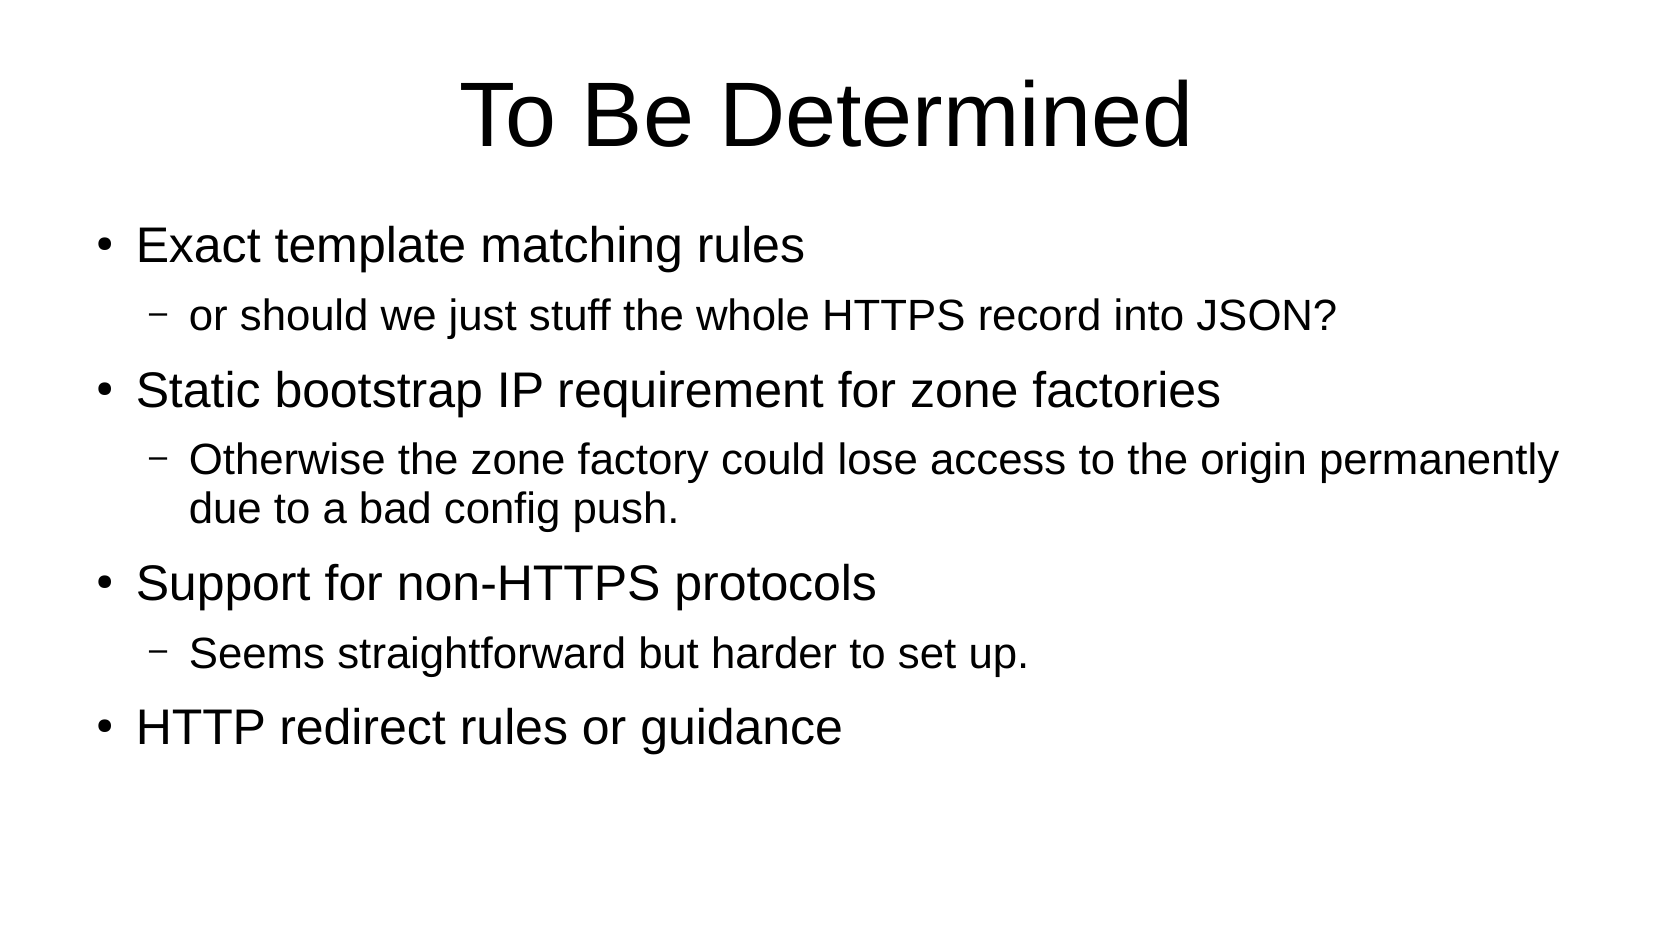

# To Be Determined
Exact template matching rules
or should we just stuff the whole HTTPS record into JSON?
Static bootstrap IP requirement for zone factories
Otherwise the zone factory could lose access to the origin permanently due to a bad config push.
Support for non-HTTPS protocols
Seems straightforward but harder to set up.
HTTP redirect rules or guidance